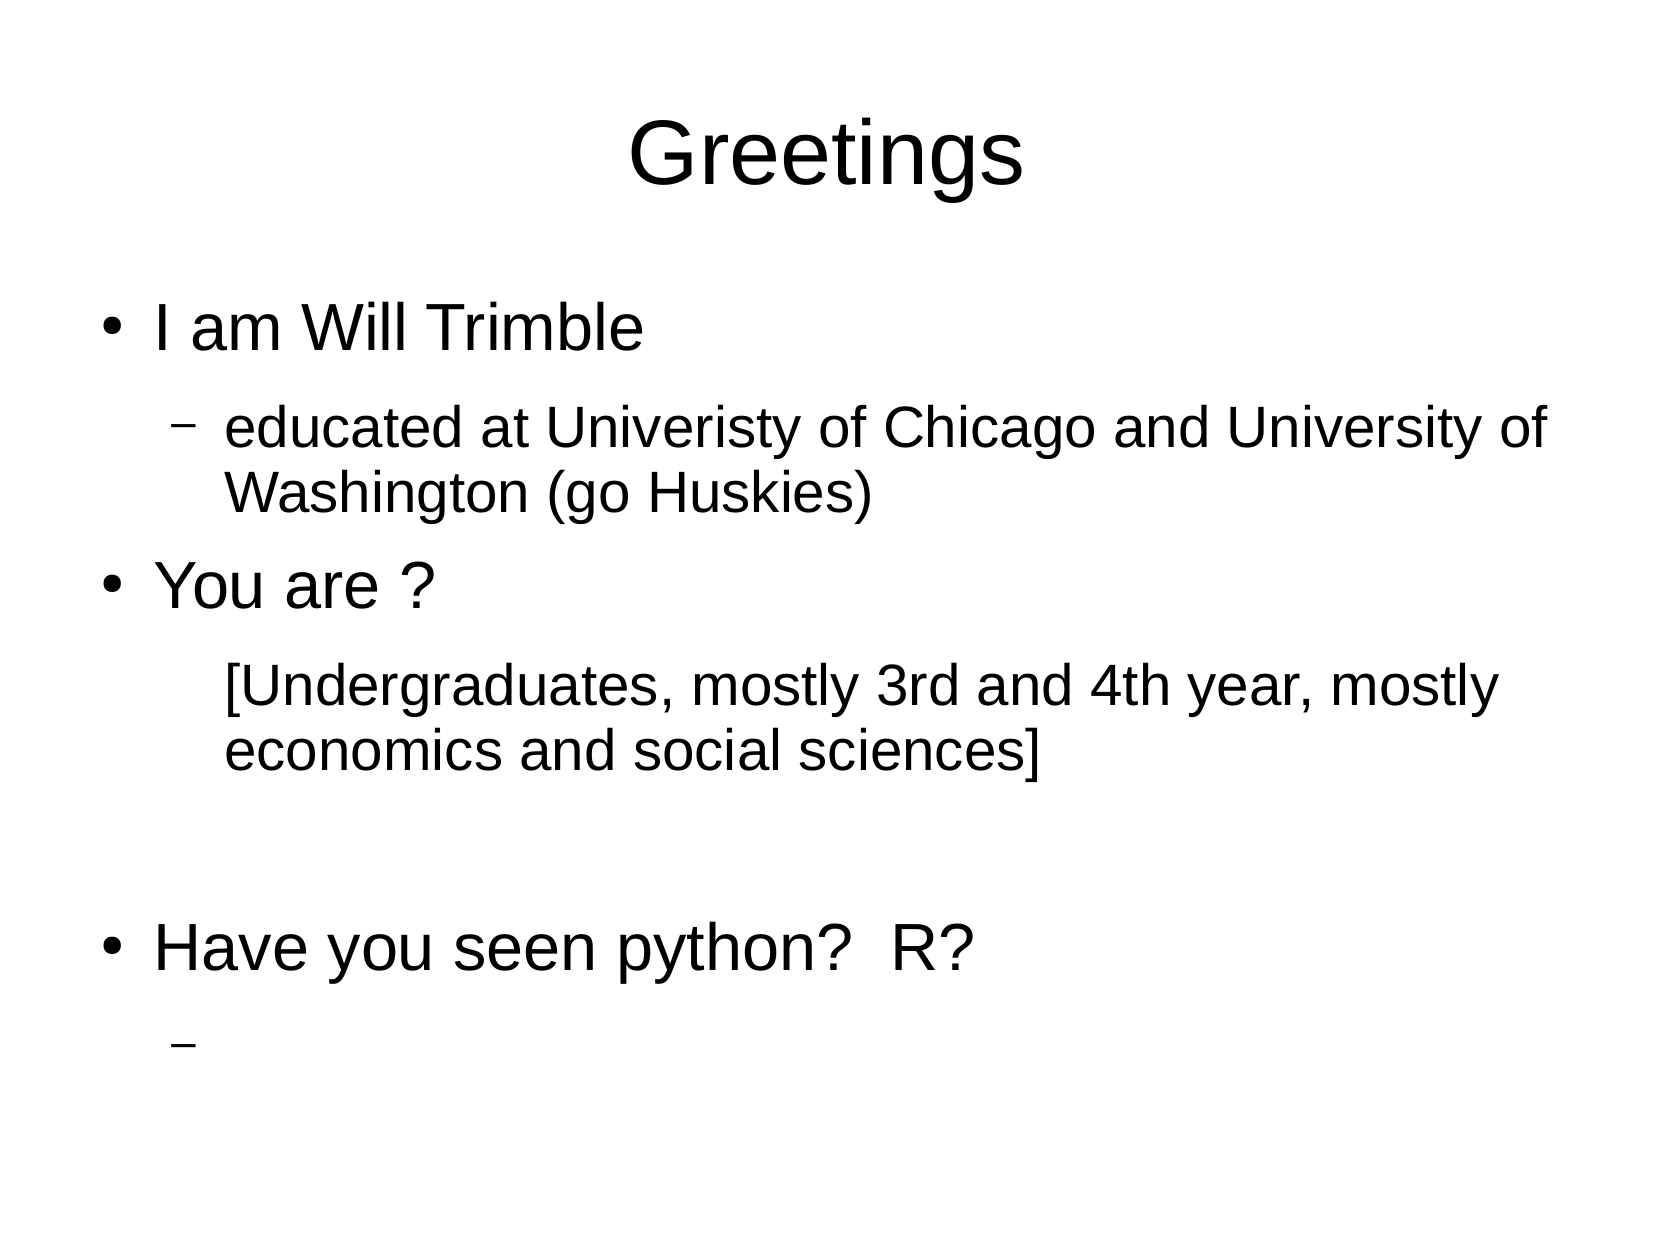

# Greetings
I am Will Trimble
educated at Univeristy of Chicago and University of Washington (go Huskies)
You are ?
[Undergraduates, mostly 3rd and 4th year, mostly economics and social sciences]
Have you seen python? R?